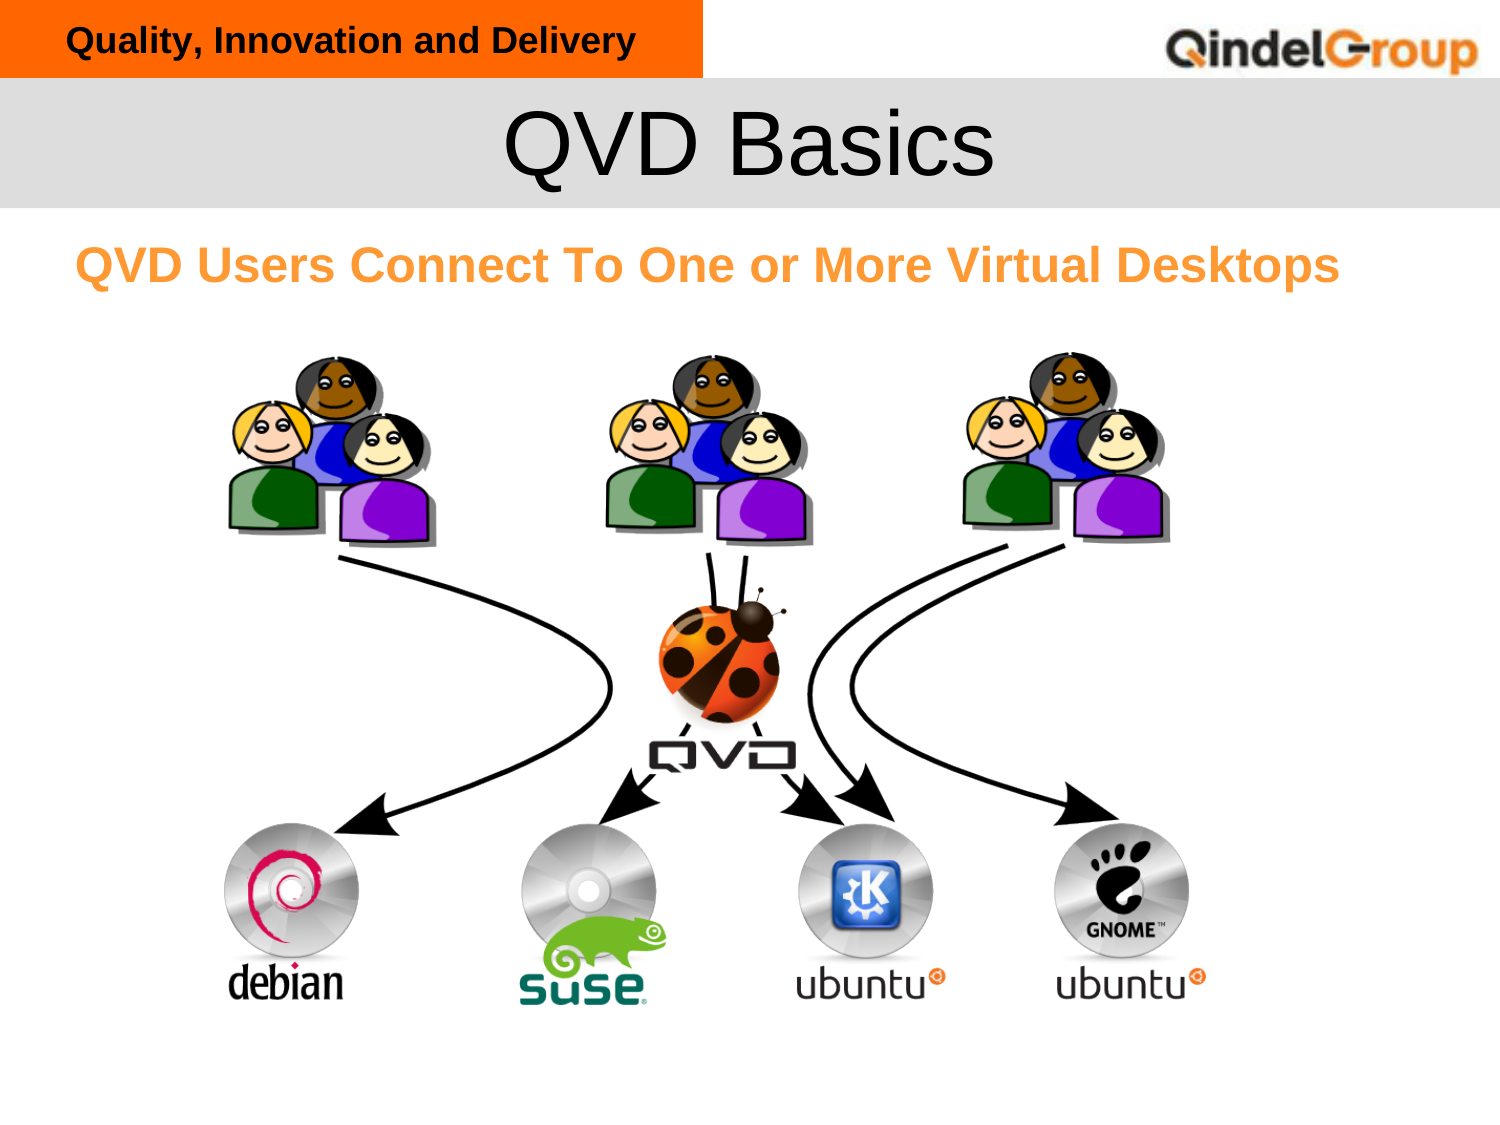

# QVD Basics
QVD Users Connect To One or More Virtual Desktops